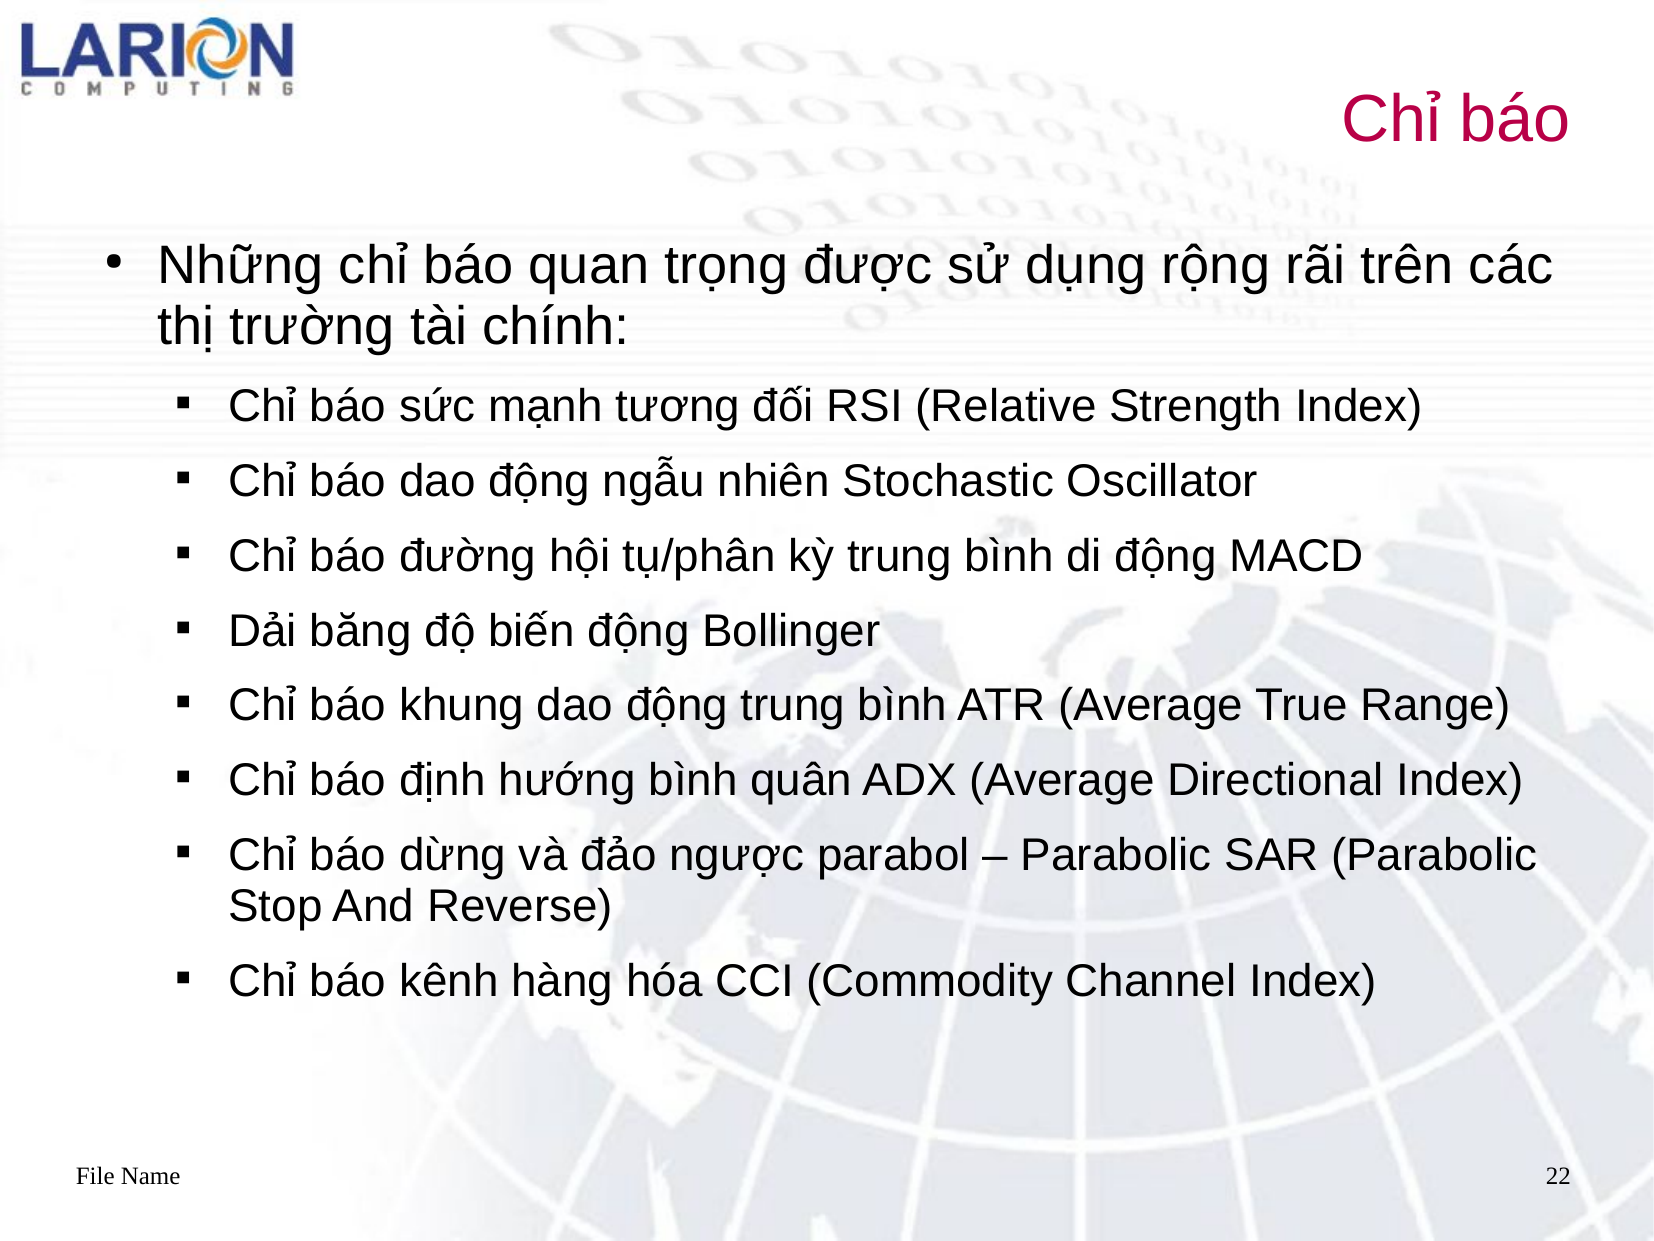

# Chỉ báo
Những chỉ báo quan trọng được sử dụng rộng rãi trên các thị trường tài chính:
Chỉ báo sức mạnh tương đối RSI (Relative Strength Index)
Chỉ báo dao động ngẫu nhiên Stochastic Oscillator
Chỉ báo đường hội tụ/phân kỳ trung bình di động MACD
Dải băng độ biến động Bollinger
Chỉ báo khung dao động trung bình ATR (Average True Range)
Chỉ báo định hướng bình quân ADX (Average Directional Index)
Chỉ báo dừng và đảo ngược parabol – Parabolic SAR (Parabolic Stop And Reverse)
Chỉ báo kênh hàng hóa CCI (Commodity Channel Index)
File Name
22